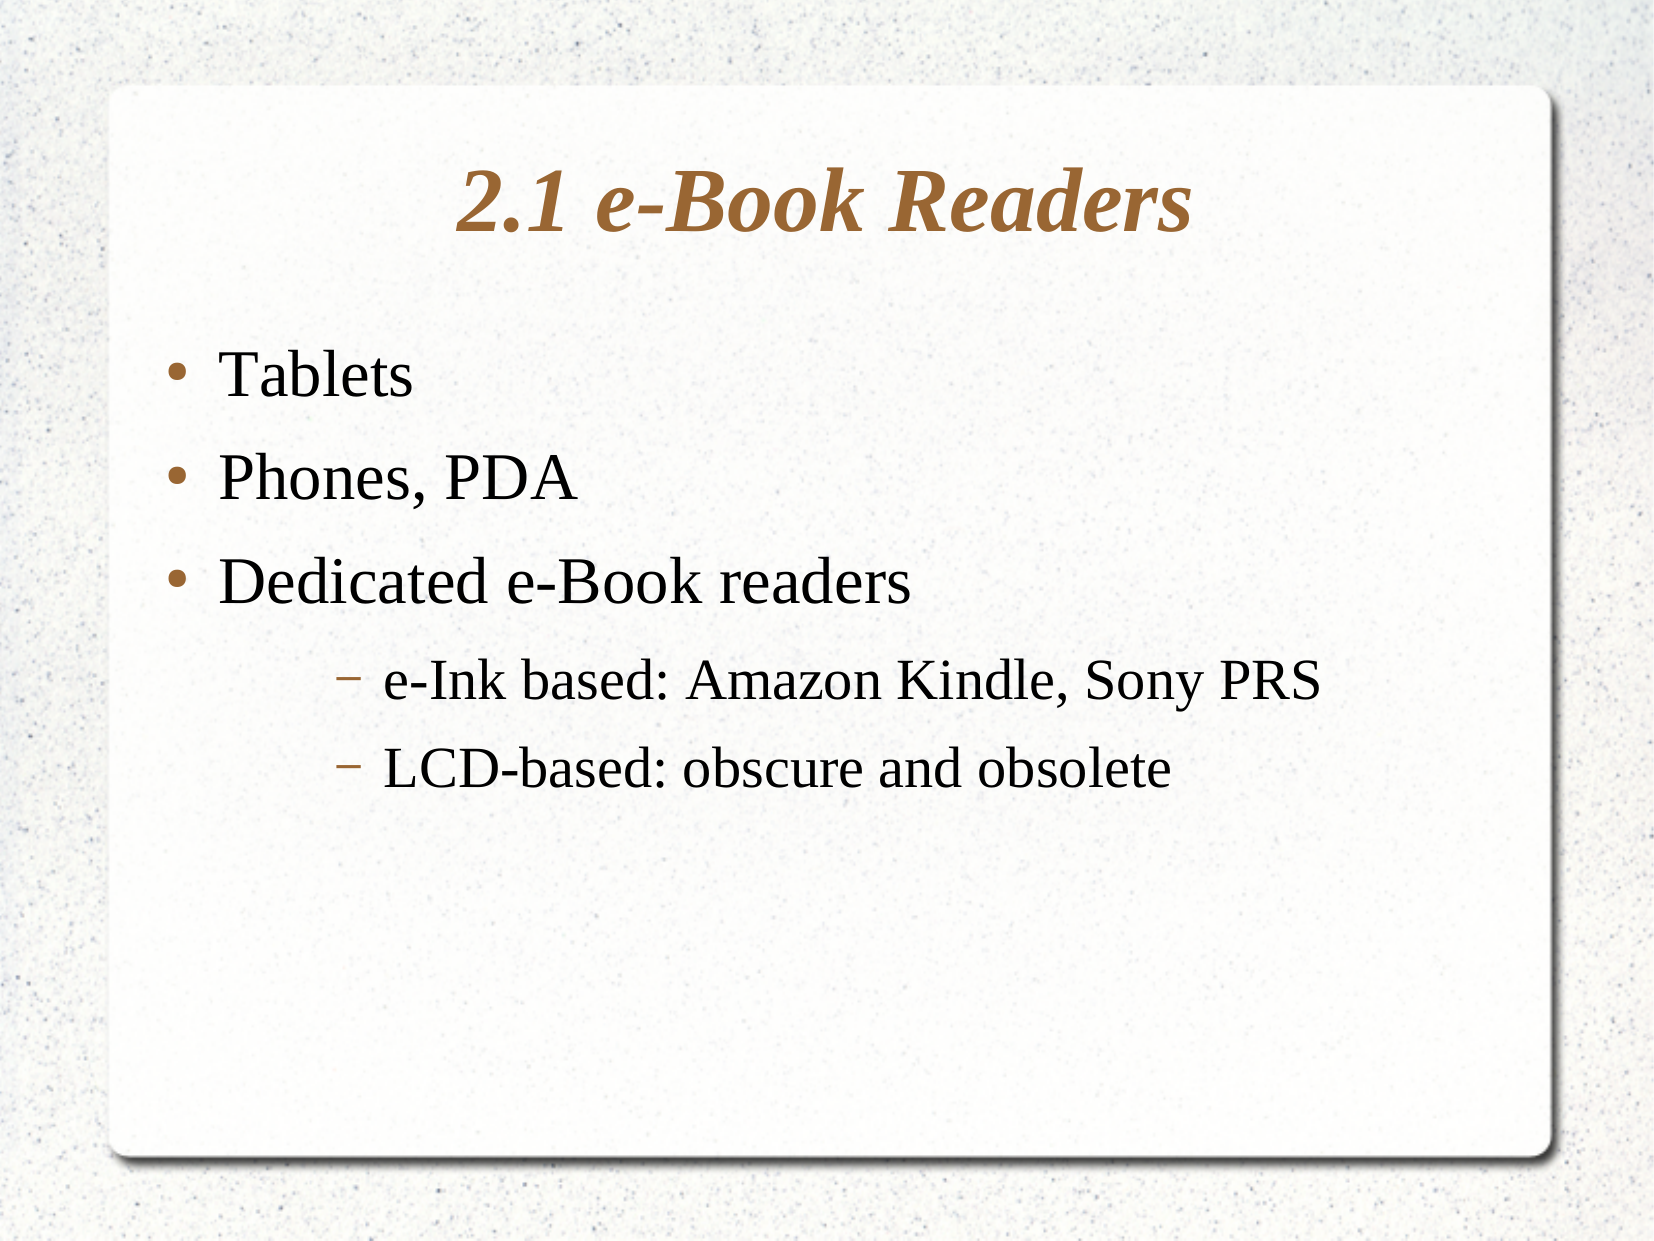

# 2.1 e-Book Readers
Tablets
Phones, PDA
Dedicated e-Book readers
e-Ink based: Amazon Kindle, Sony PRS
LCD-based: obscure and obsolete